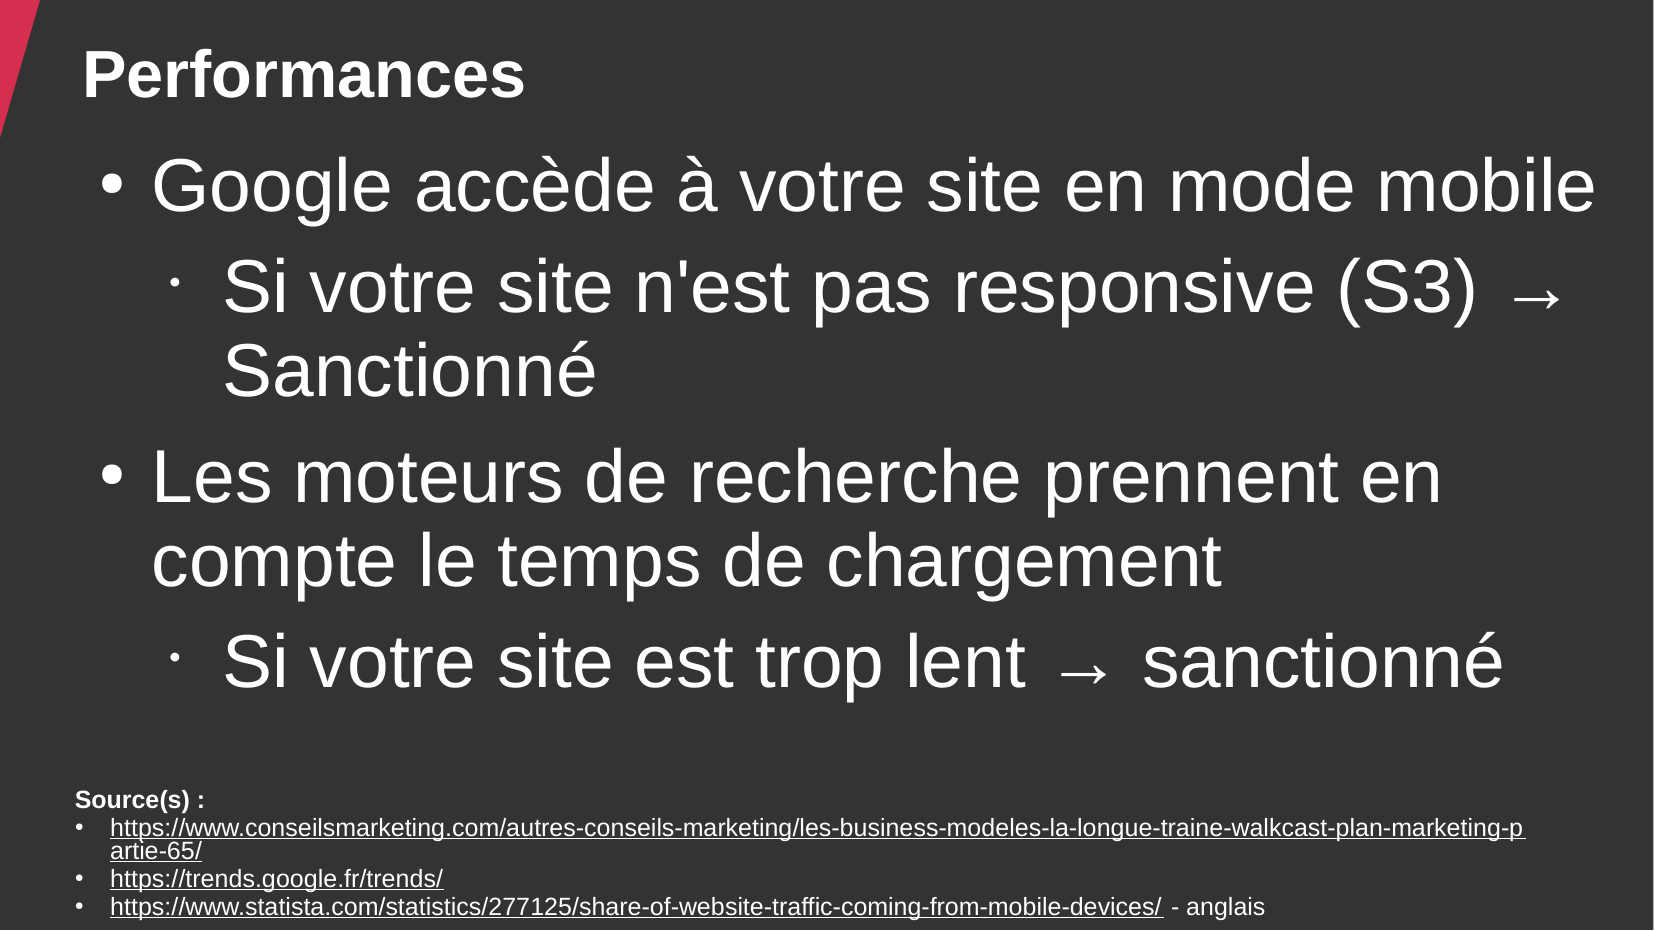

# Performances
Google accède à votre site en mode mobile
Si votre site n'est pas responsive (S3) → Sanctionné
Les moteurs de recherche prennent en compte le temps de chargement
Si votre site est trop lent → sanctionné
Source(s) :
https://www.conseilsmarketing.com/autres-conseils-marketing/les-business-modeles-la-longue-traine-walkcast-plan-marketing-partie-65/
https://trends.google.fr/trends/
https://www.statista.com/statistics/277125/share-of-website-traffic-coming-from-mobile-devices/ - anglais